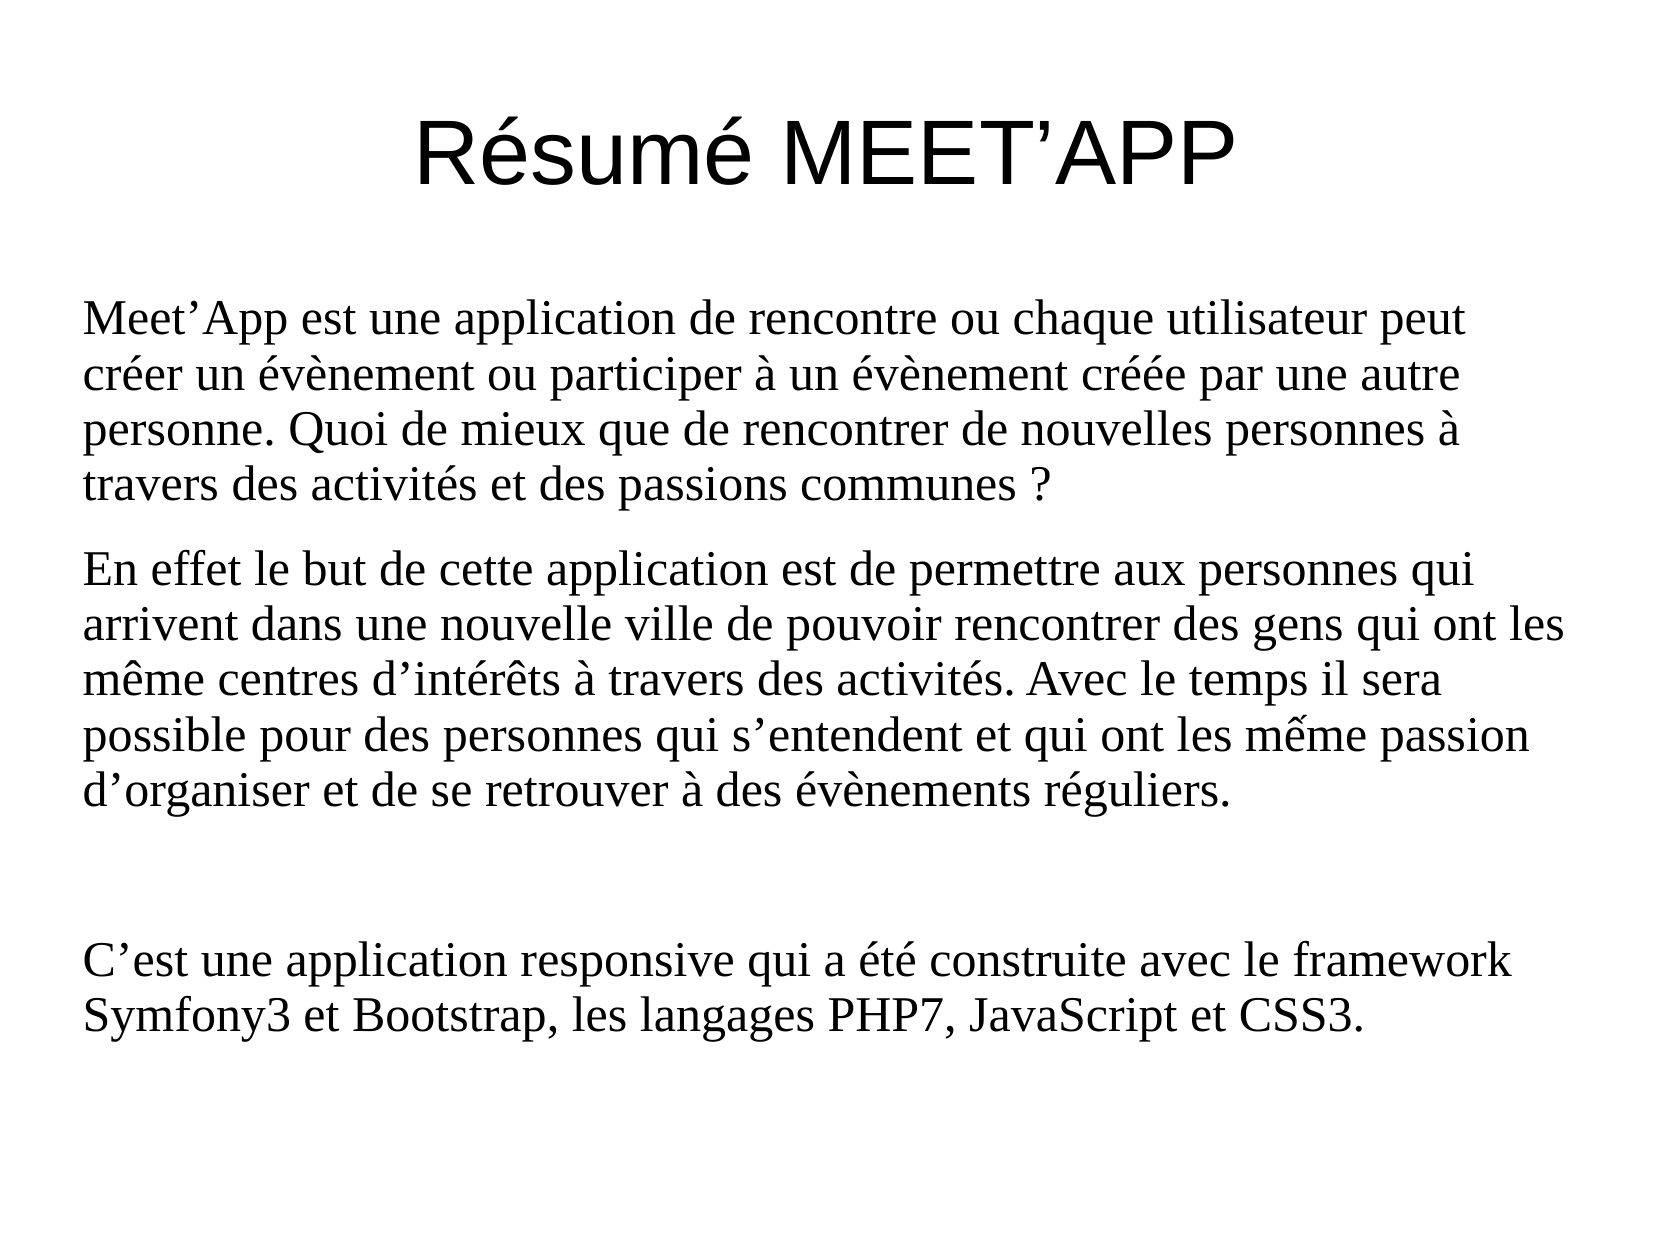

# Résumé MEET’APP
Meet’App est une application de rencontre ou chaque utilisateur peut créer un évènement ou participer à un évènement créée par une autre personne. Quoi de mieux que de rencontrer de nouvelles personnes à travers des activités et des passions communes ?
En effet le but de cette application est de permettre aux personnes qui arrivent dans une nouvelle ville de pouvoir rencontrer des gens qui ont les même centres d’intérêts à travers des activités. Avec le temps il sera possible pour des personnes qui s’entendent et qui ont les mếme passion d’organiser et de se retrouver à des évènements réguliers.
C’est une application responsive qui a été construite avec le framework Symfony3 et Bootstrap, les langages PHP7, JavaScript et CSS3.